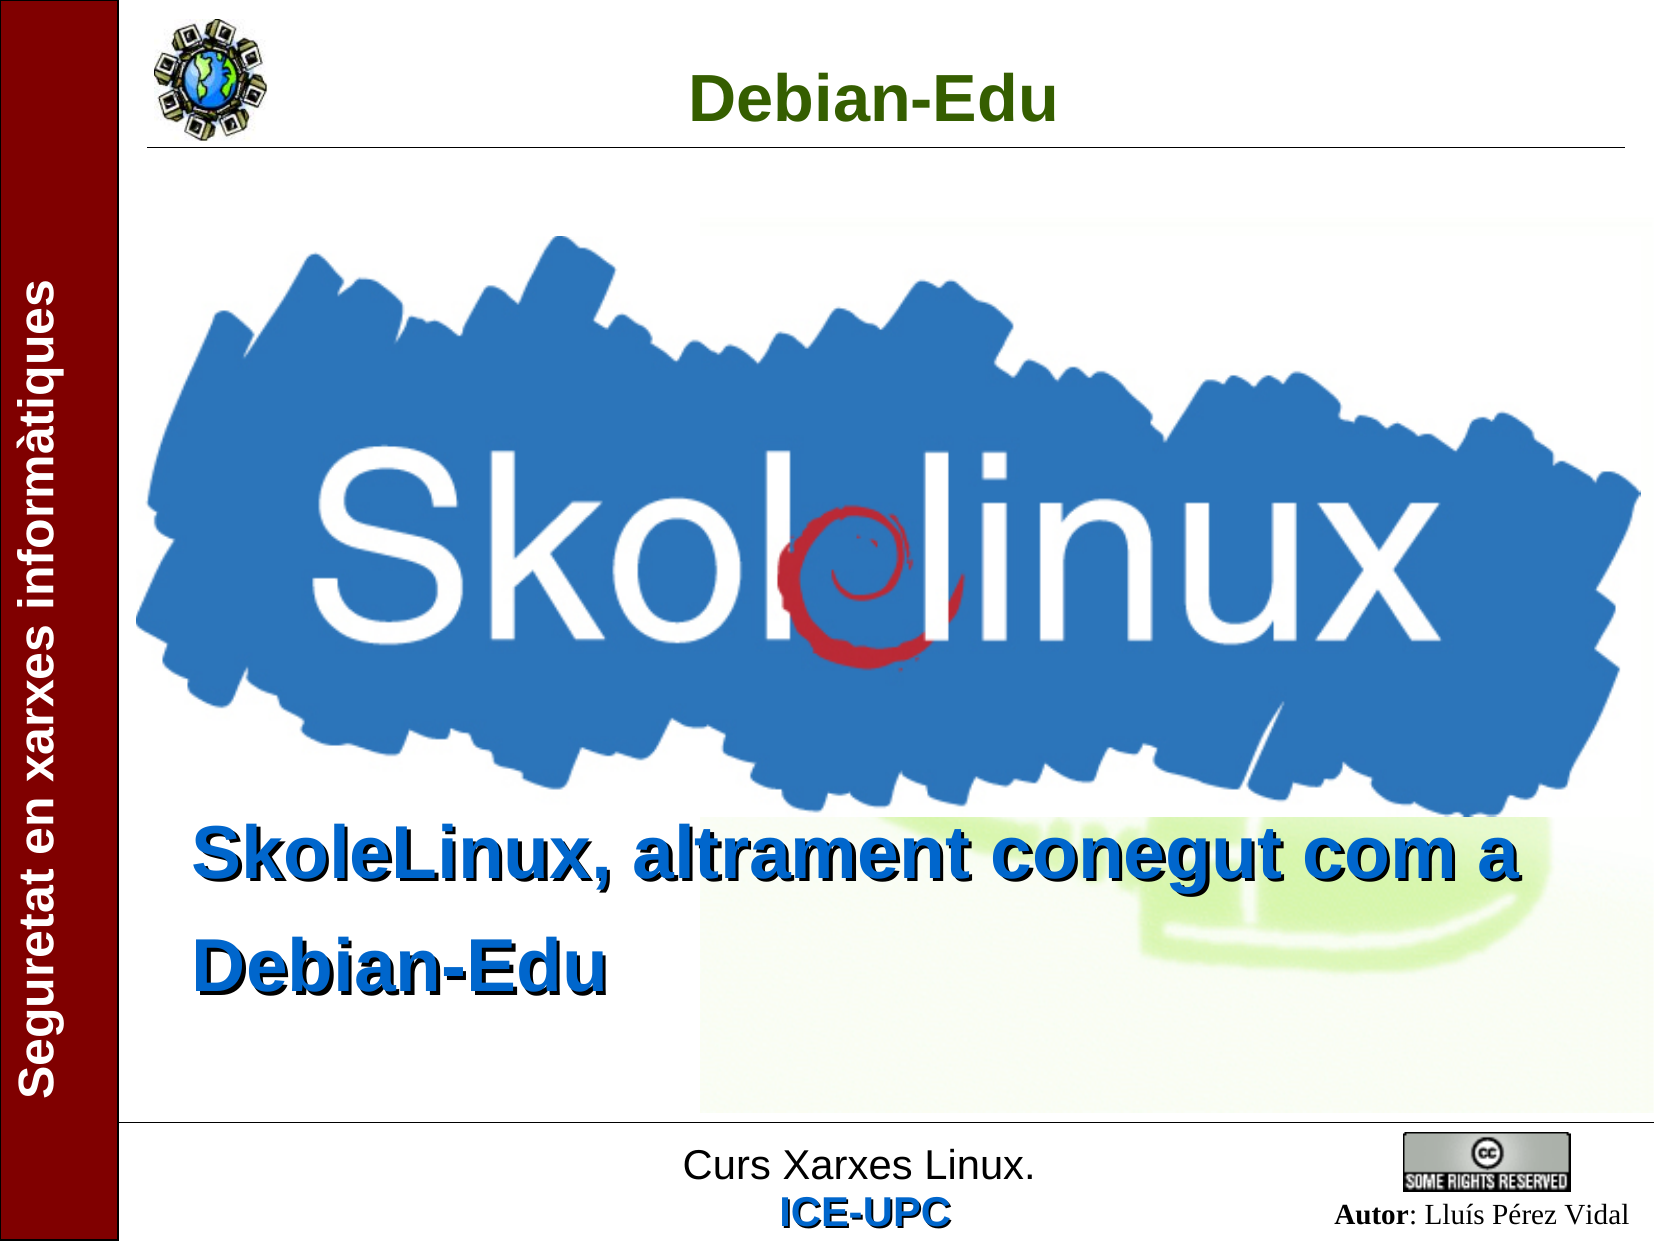

# Debian-Edu
SkoleLinux, altrament conegut com a
Debian-Edu